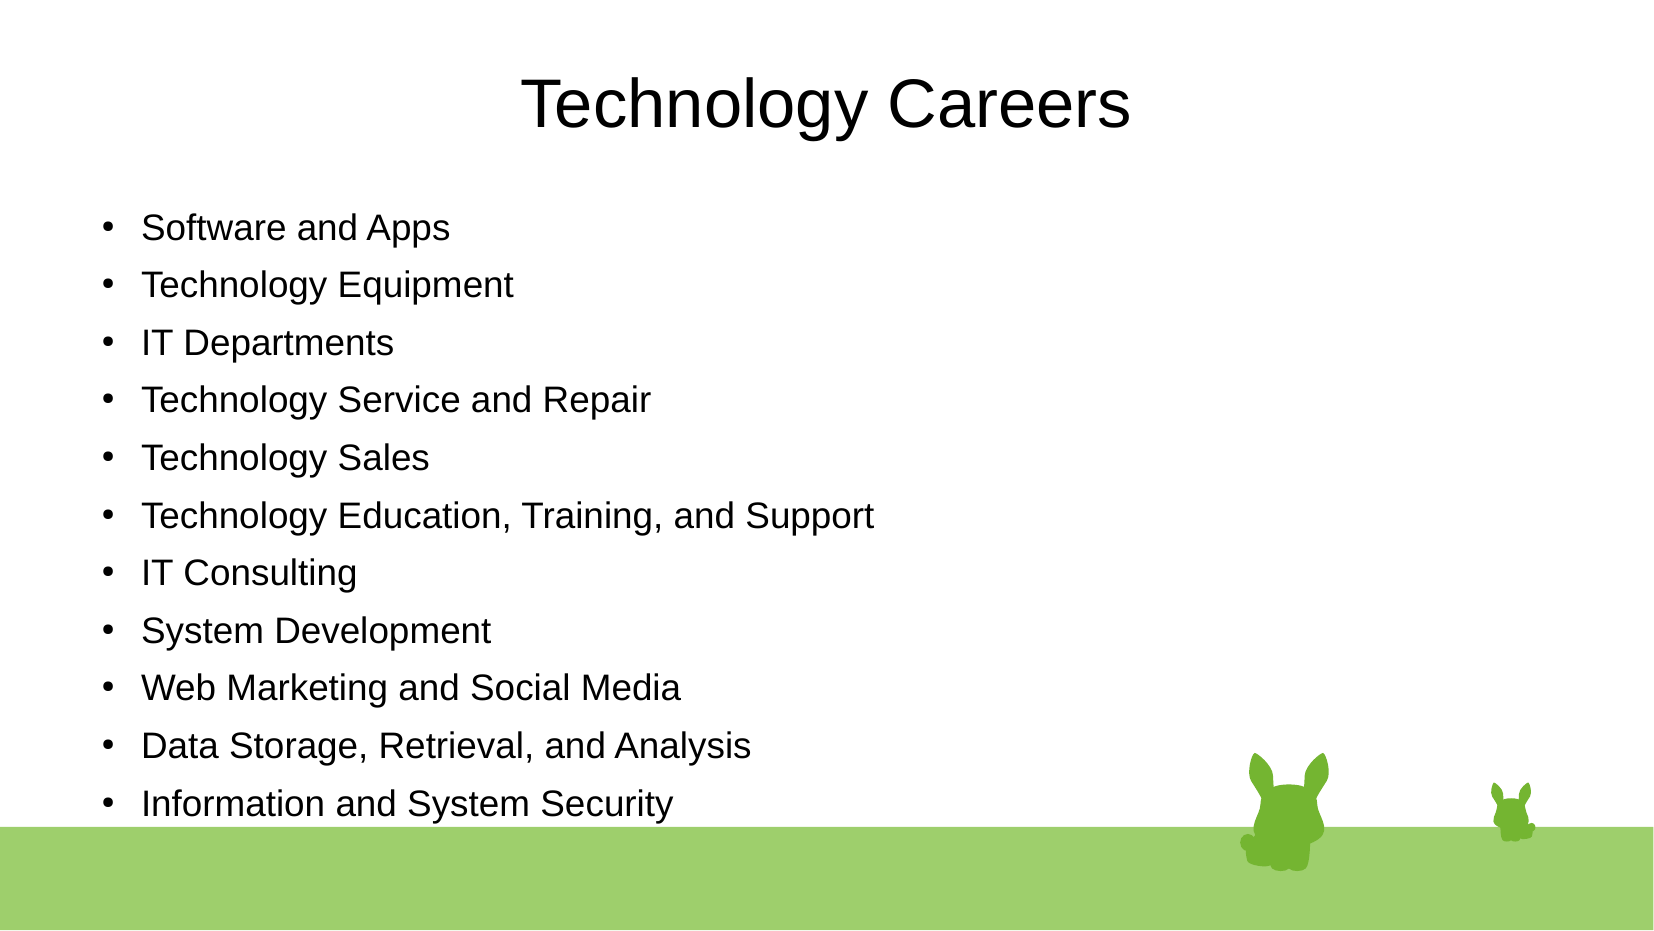

# Technology Careers
Software and Apps
Technology Equipment
IT Departments
Technology Service and Repair
Technology Sales
Technology Education, Training, and Support
IT Consulting
System Development
Web Marketing and Social Media
Data Storage, Retrieval, and Analysis
Information and System Security